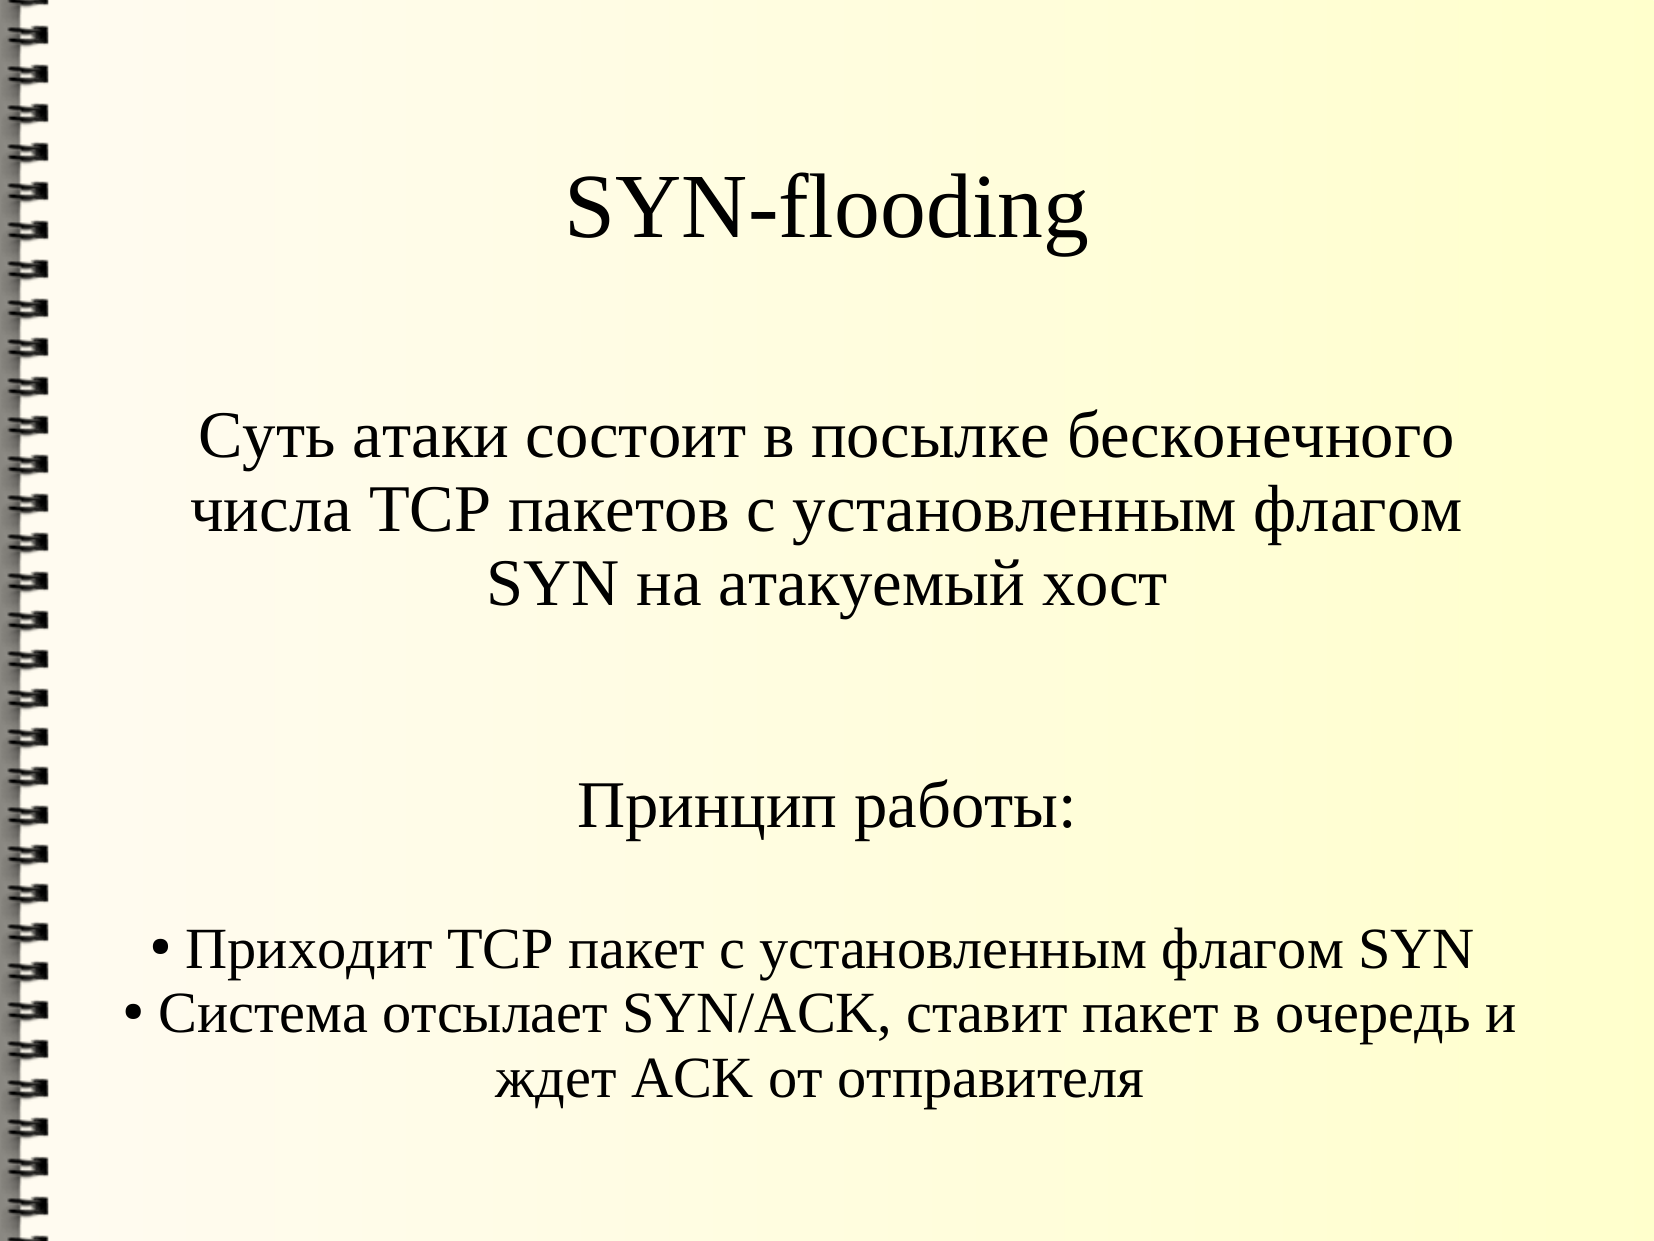

SYN-flooding
# Суть атаки состоит в посылке бесконечного числа TCP пакетов с установленным флагом SYN на атакуемый хост
Принцип работы:
Приходит TCP пакет с установленным флагом SYN
Cистема отсылает SYN/ACK, ставит пакет в очередь и ждет ACK от отправителя